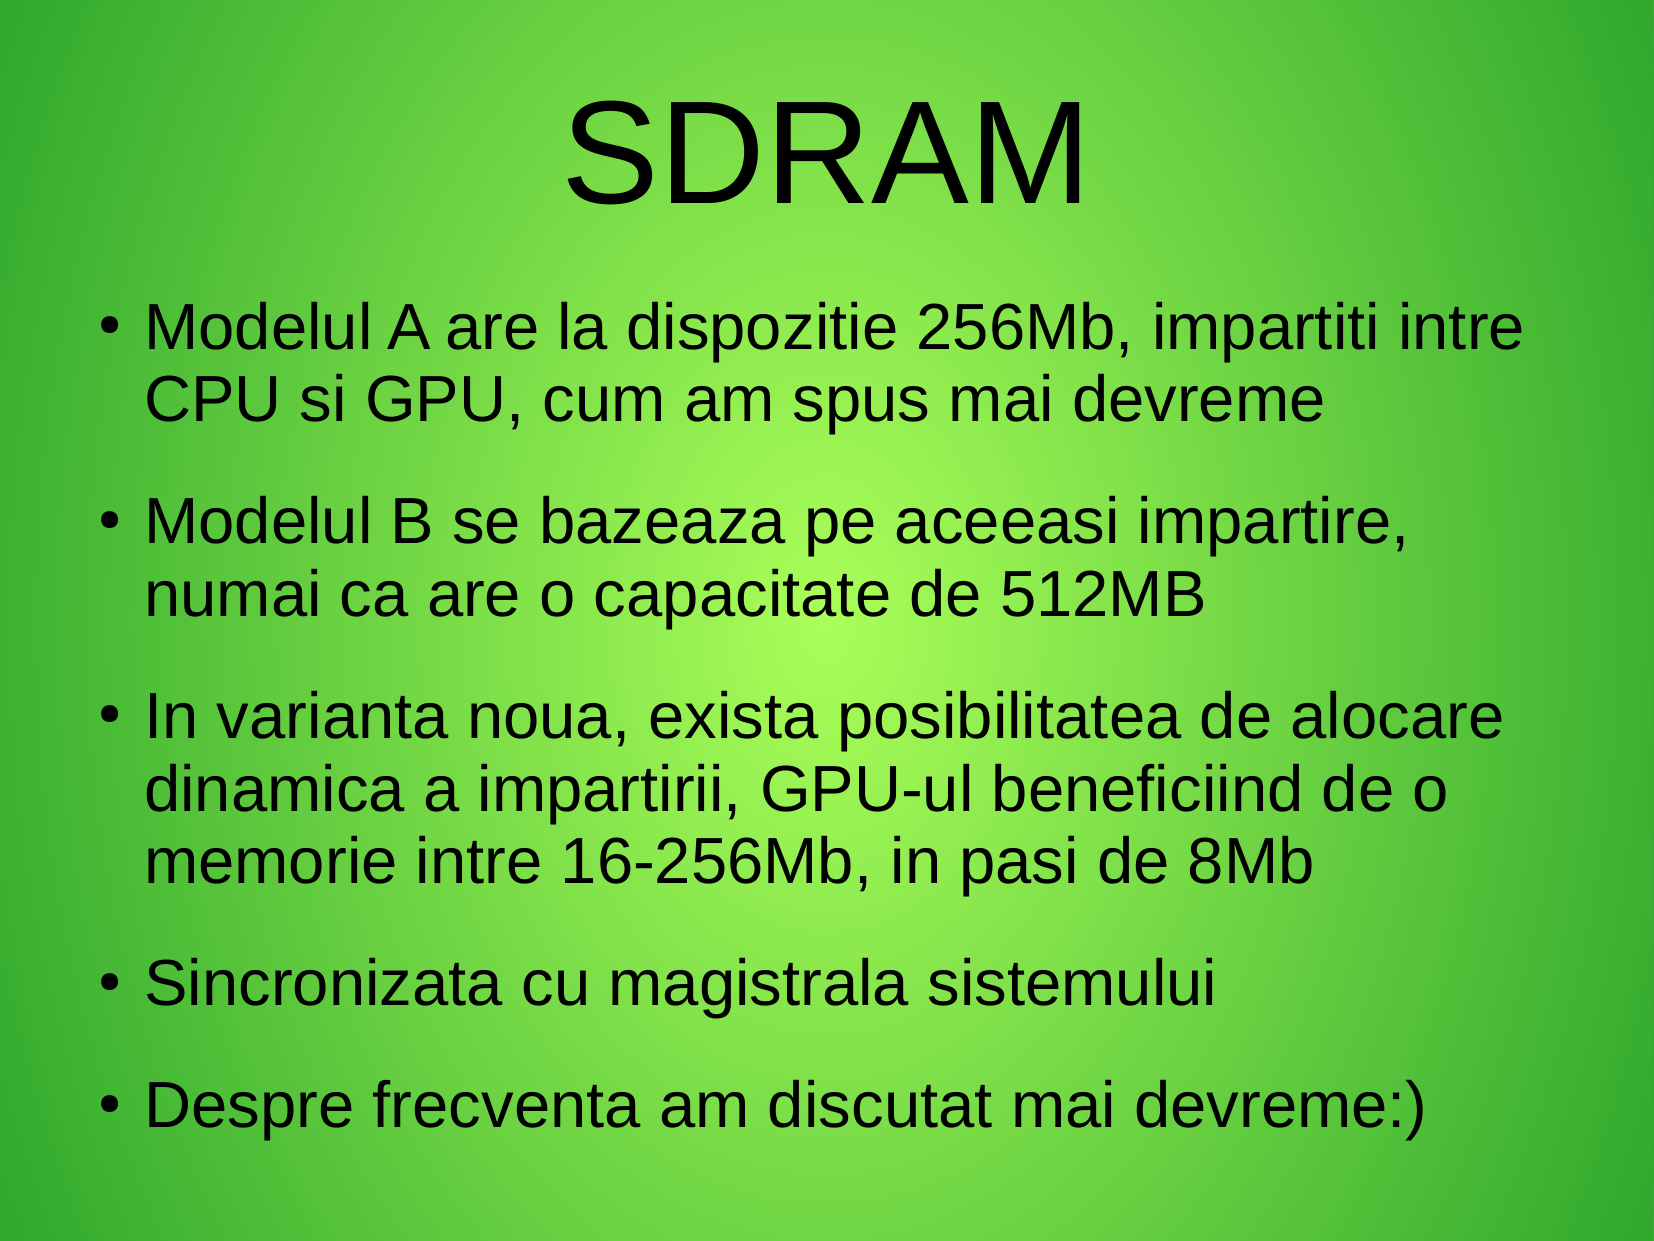

# SDRAM
Modelul A are la dispozitie 256Mb, impartiti intre CPU si GPU, cum am spus mai devreme
Modelul B se bazeaza pe aceeasi impartire, numai ca are o capacitate de 512MB
In varianta noua, exista posibilitatea de alocare dinamica a impartirii, GPU-ul beneficiind de o memorie intre 16-256Mb, in pasi de 8Mb
Sincronizata cu magistrala sistemului
Despre frecventa am discutat mai devreme:)